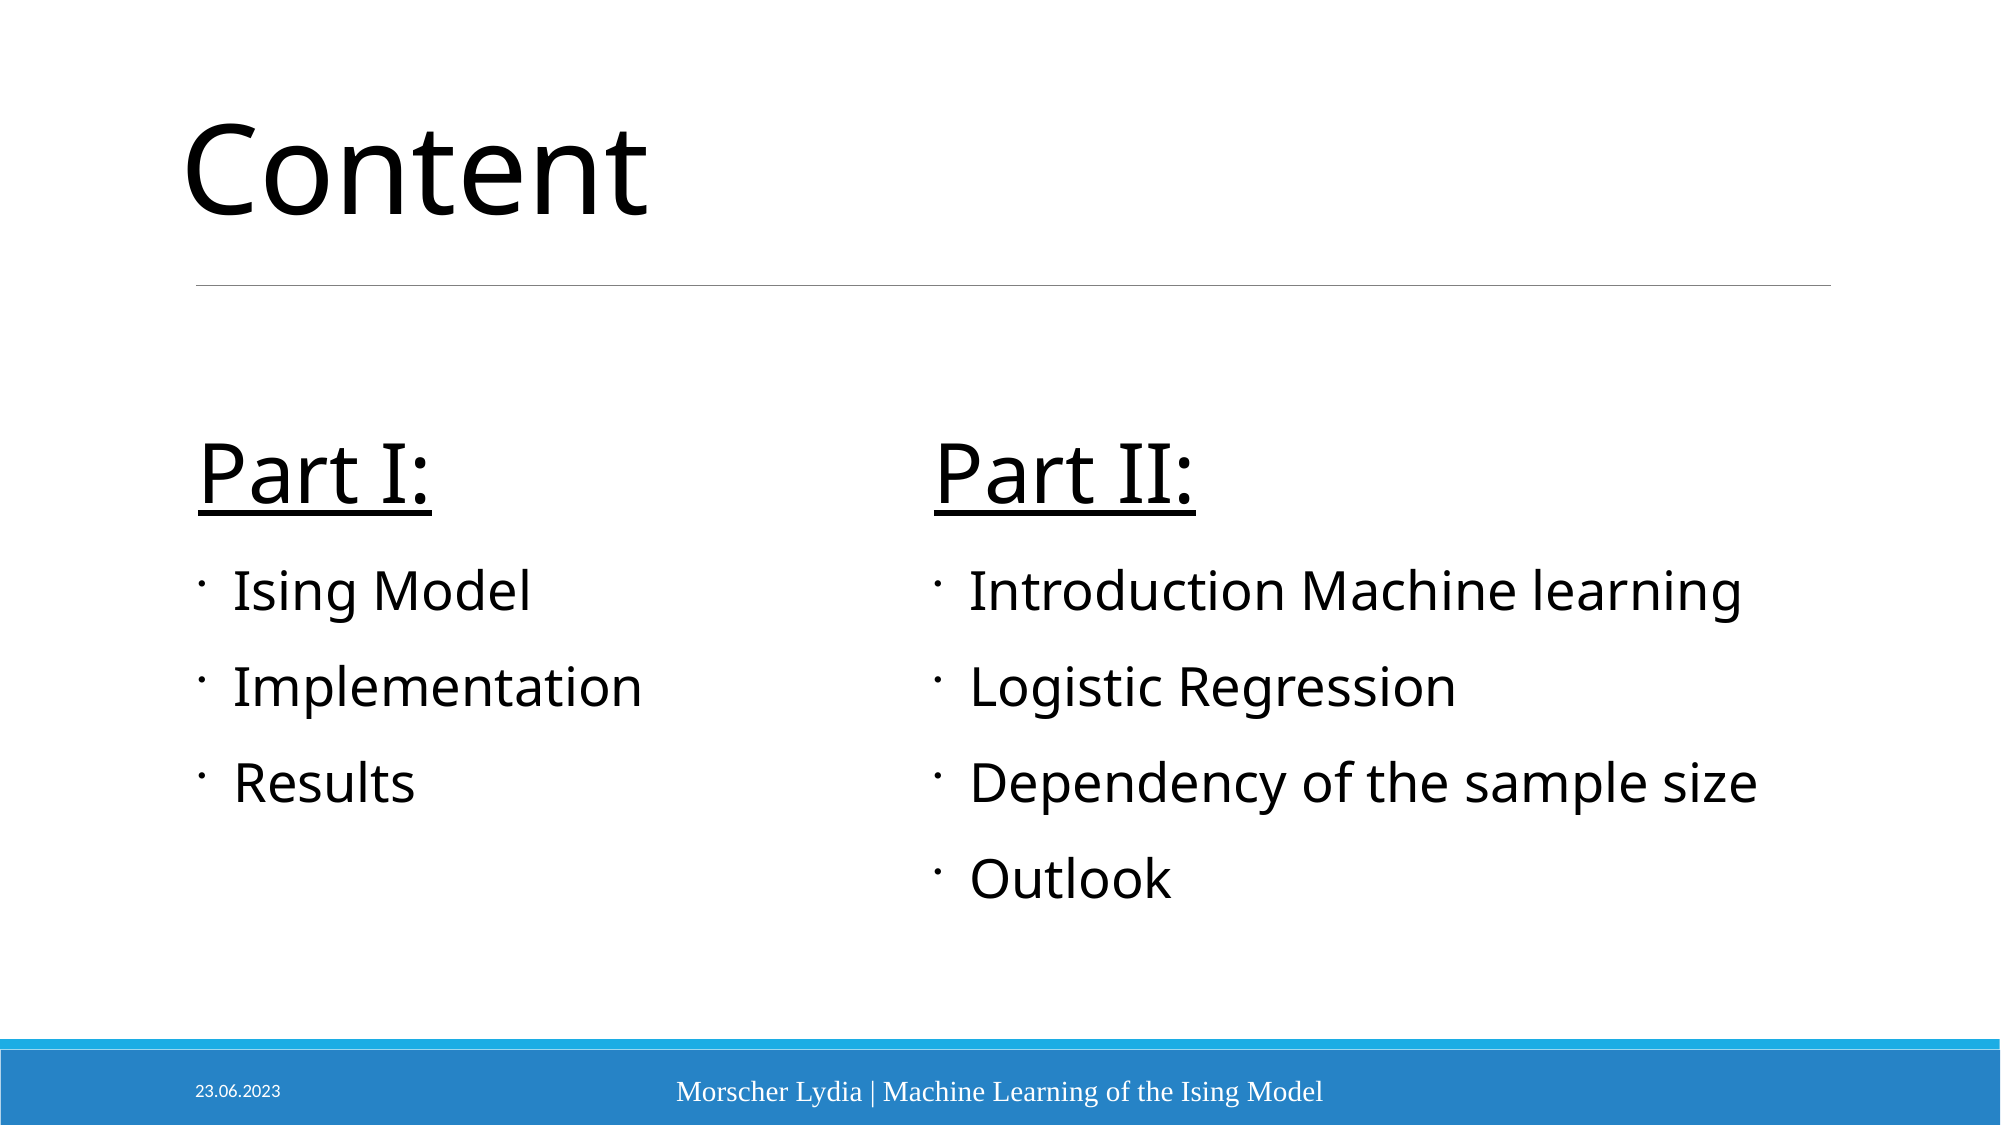

# Content
Part I:
Ising Model
Implementation
Results
Part II:
Introduction Machine learning
Logistic Regression
Dependency of the sample size
Outlook